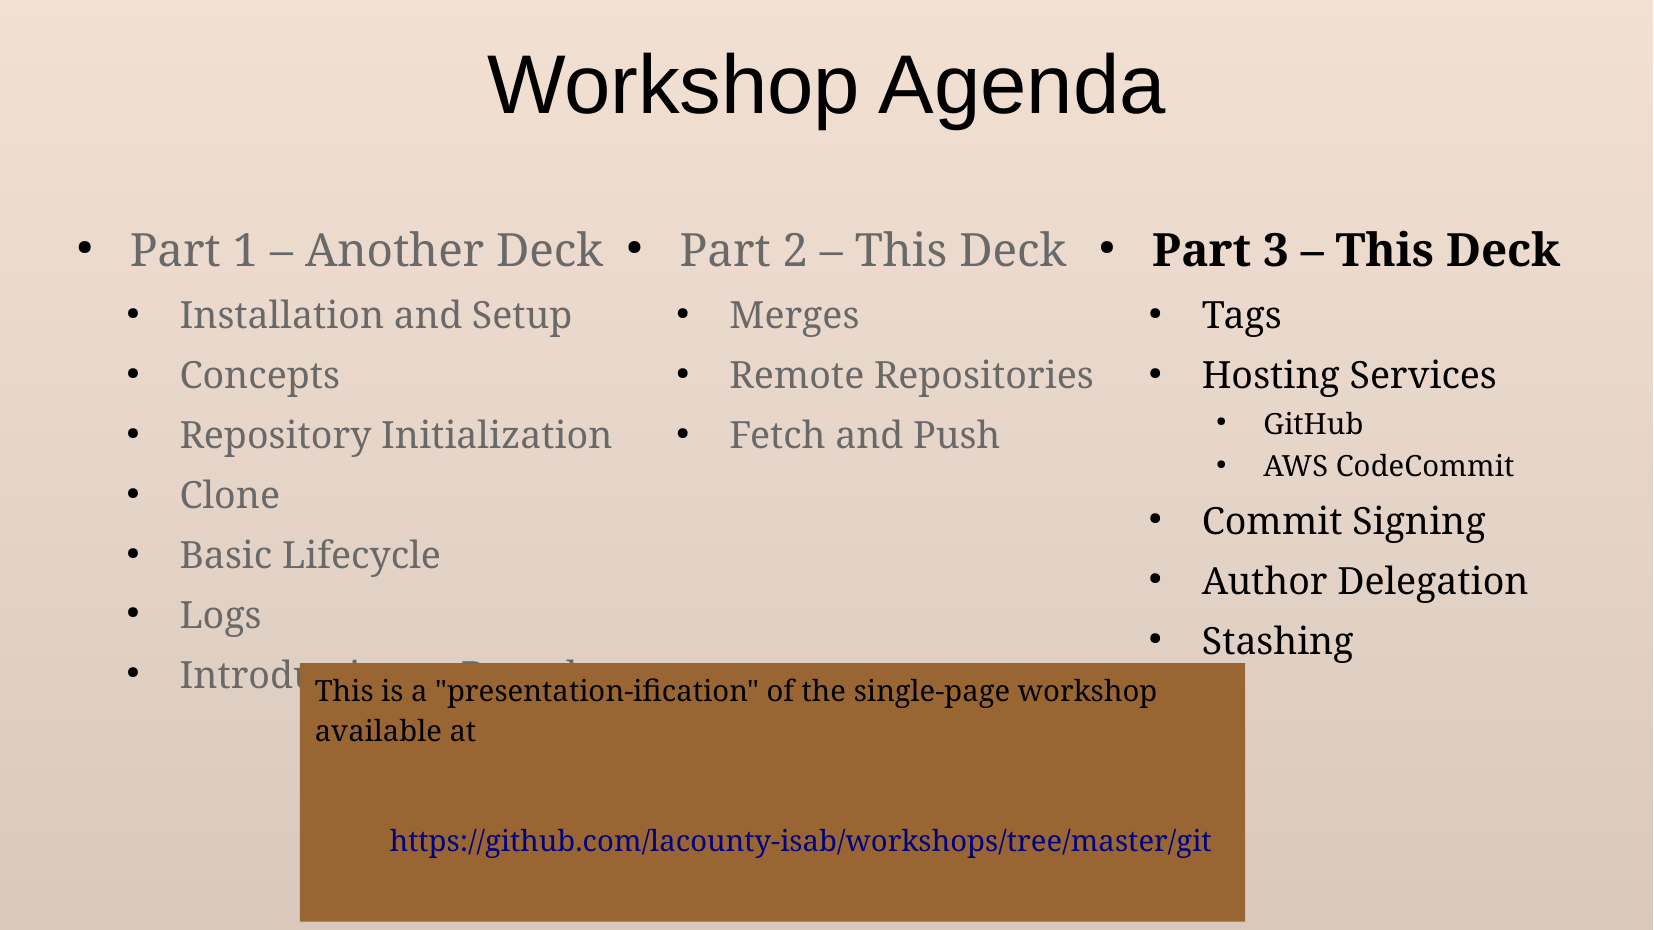

# Workshop Agenda
Part 1 – Another Deck
Installation and Setup
Concepts
Repository Initialization
Clone
Basic Lifecycle
Logs
Introduction to Branches
Part 2 – This Deck
Merges
Remote Repositories
Fetch and Push
Part 3 – This Deck
Tags
Hosting Services
GitHub
AWS CodeCommit
Commit Signing
Author Delegation
Stashing
This is a "presentation-ification" of the single-page workshop available at
	https://github.com/lacounty-isab/workshops/tree/master/git